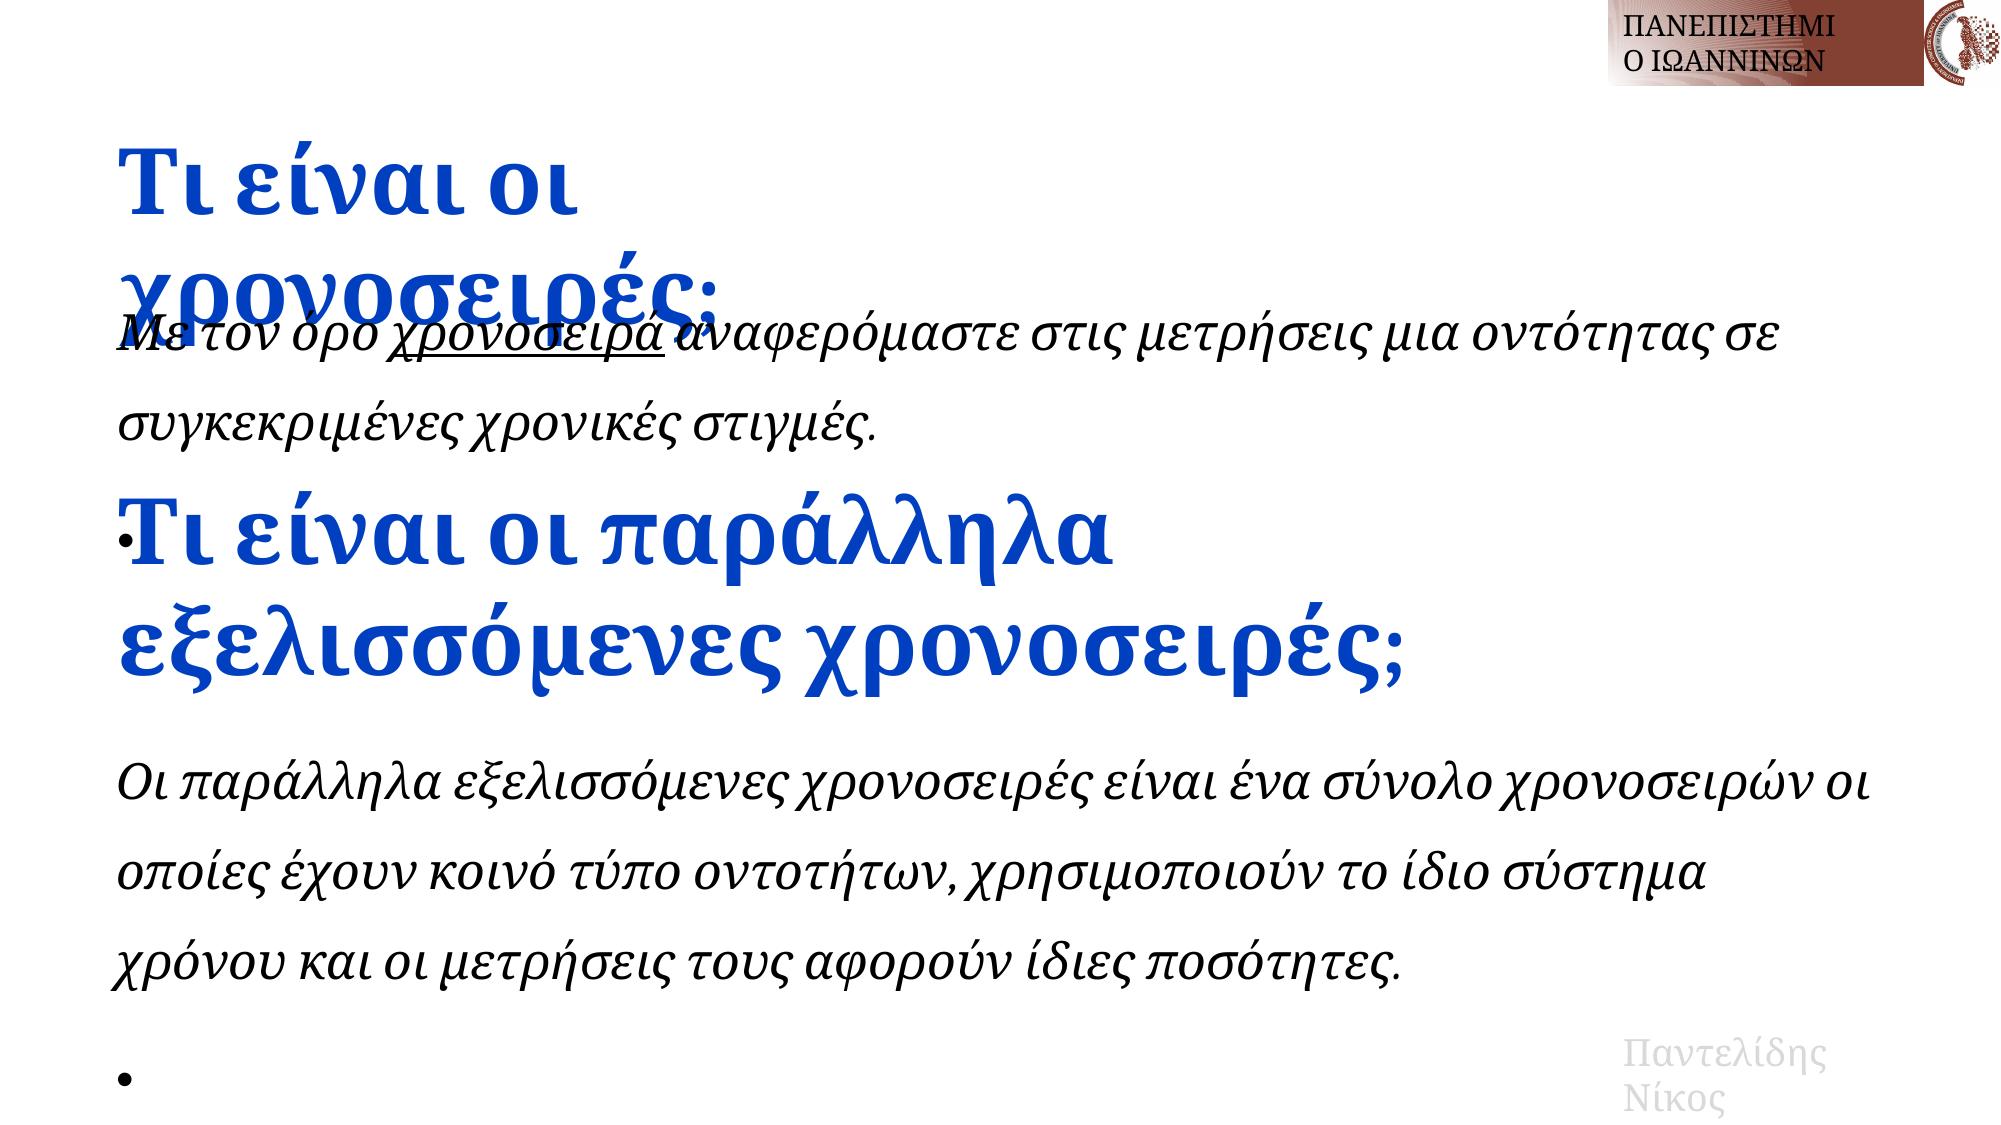

Τι είναι οι χρονοσειρές;
Με τον όρο χρονοσειρά αναφερόμαστε στις μετρήσεις μια οντότητας σε συγκεκριμένες χρονικές στιγμές.
Τι είναι οι παράλληλα εξελισσόμενες χρονοσειρές;
Οι παράλληλα εξελισσόμενες χρονοσειρές είναι ένα σύνολο χρονοσειρών οι οποίες έχουν κοινό τύπο οντοτήτων, χρησιμοποιούν το ίδιο σύστημα χρόνου και οι μετρήσεις τους αφορούν ίδιες ποσότητες.